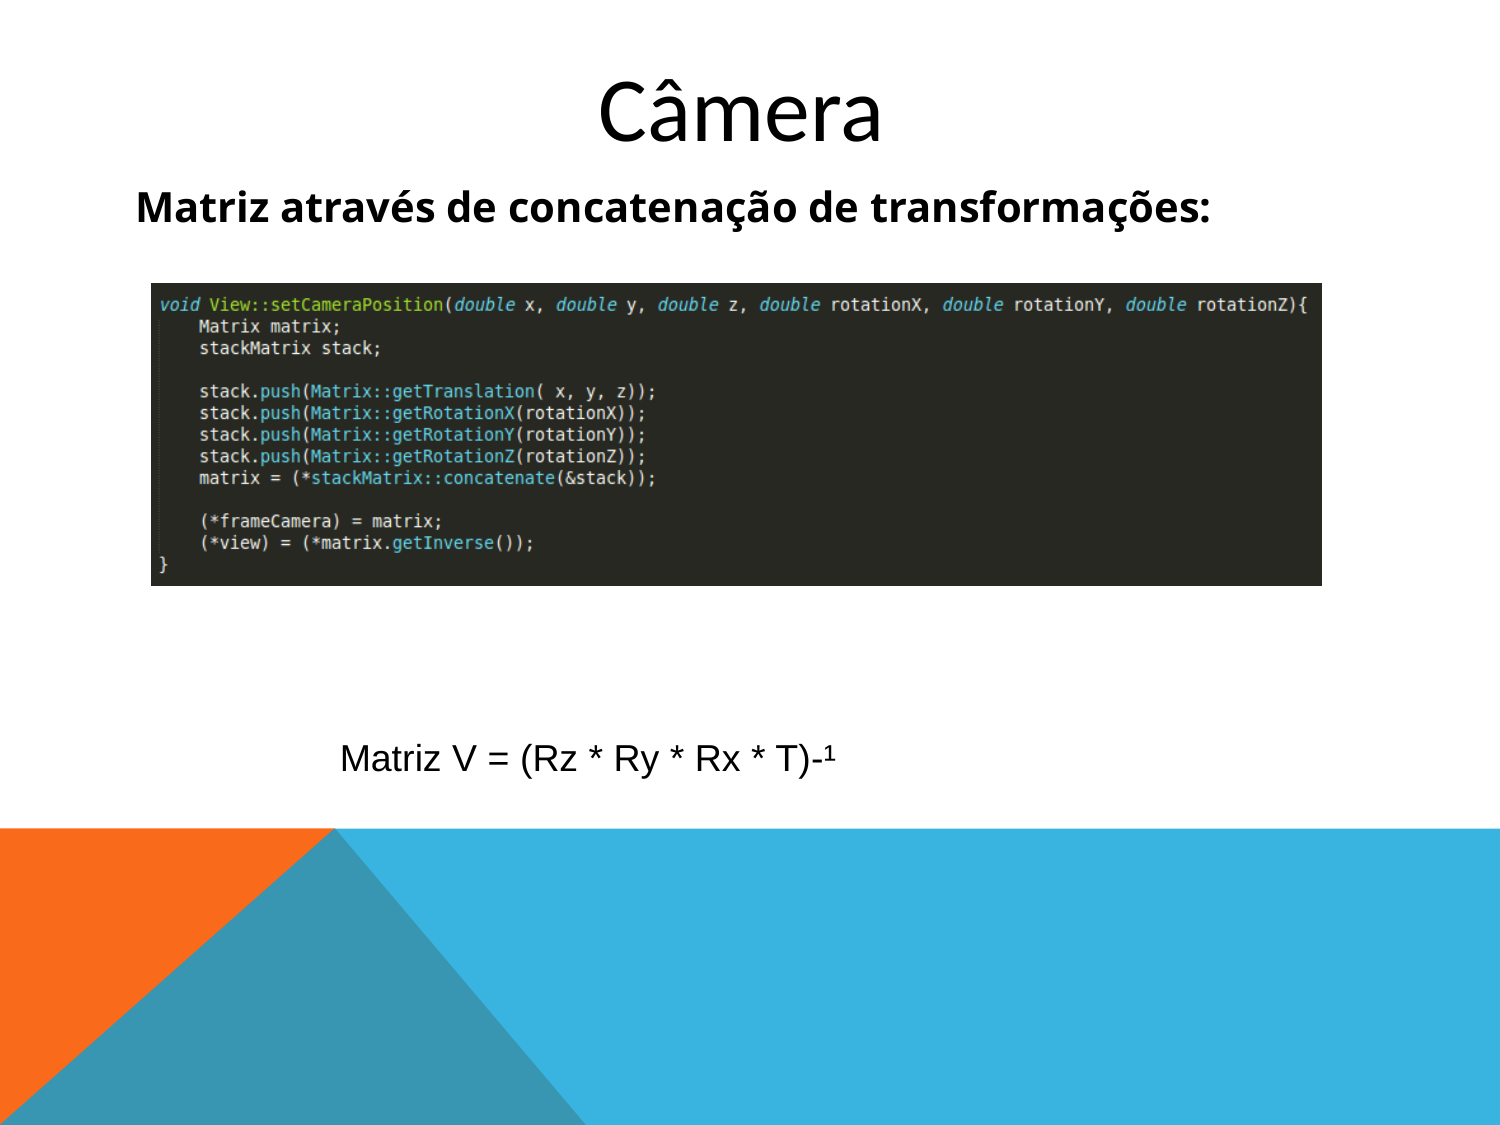

# Câmera
Matriz através de concatenação de transformações:
Matriz V = (Rz * Ry * Rx * T)-¹